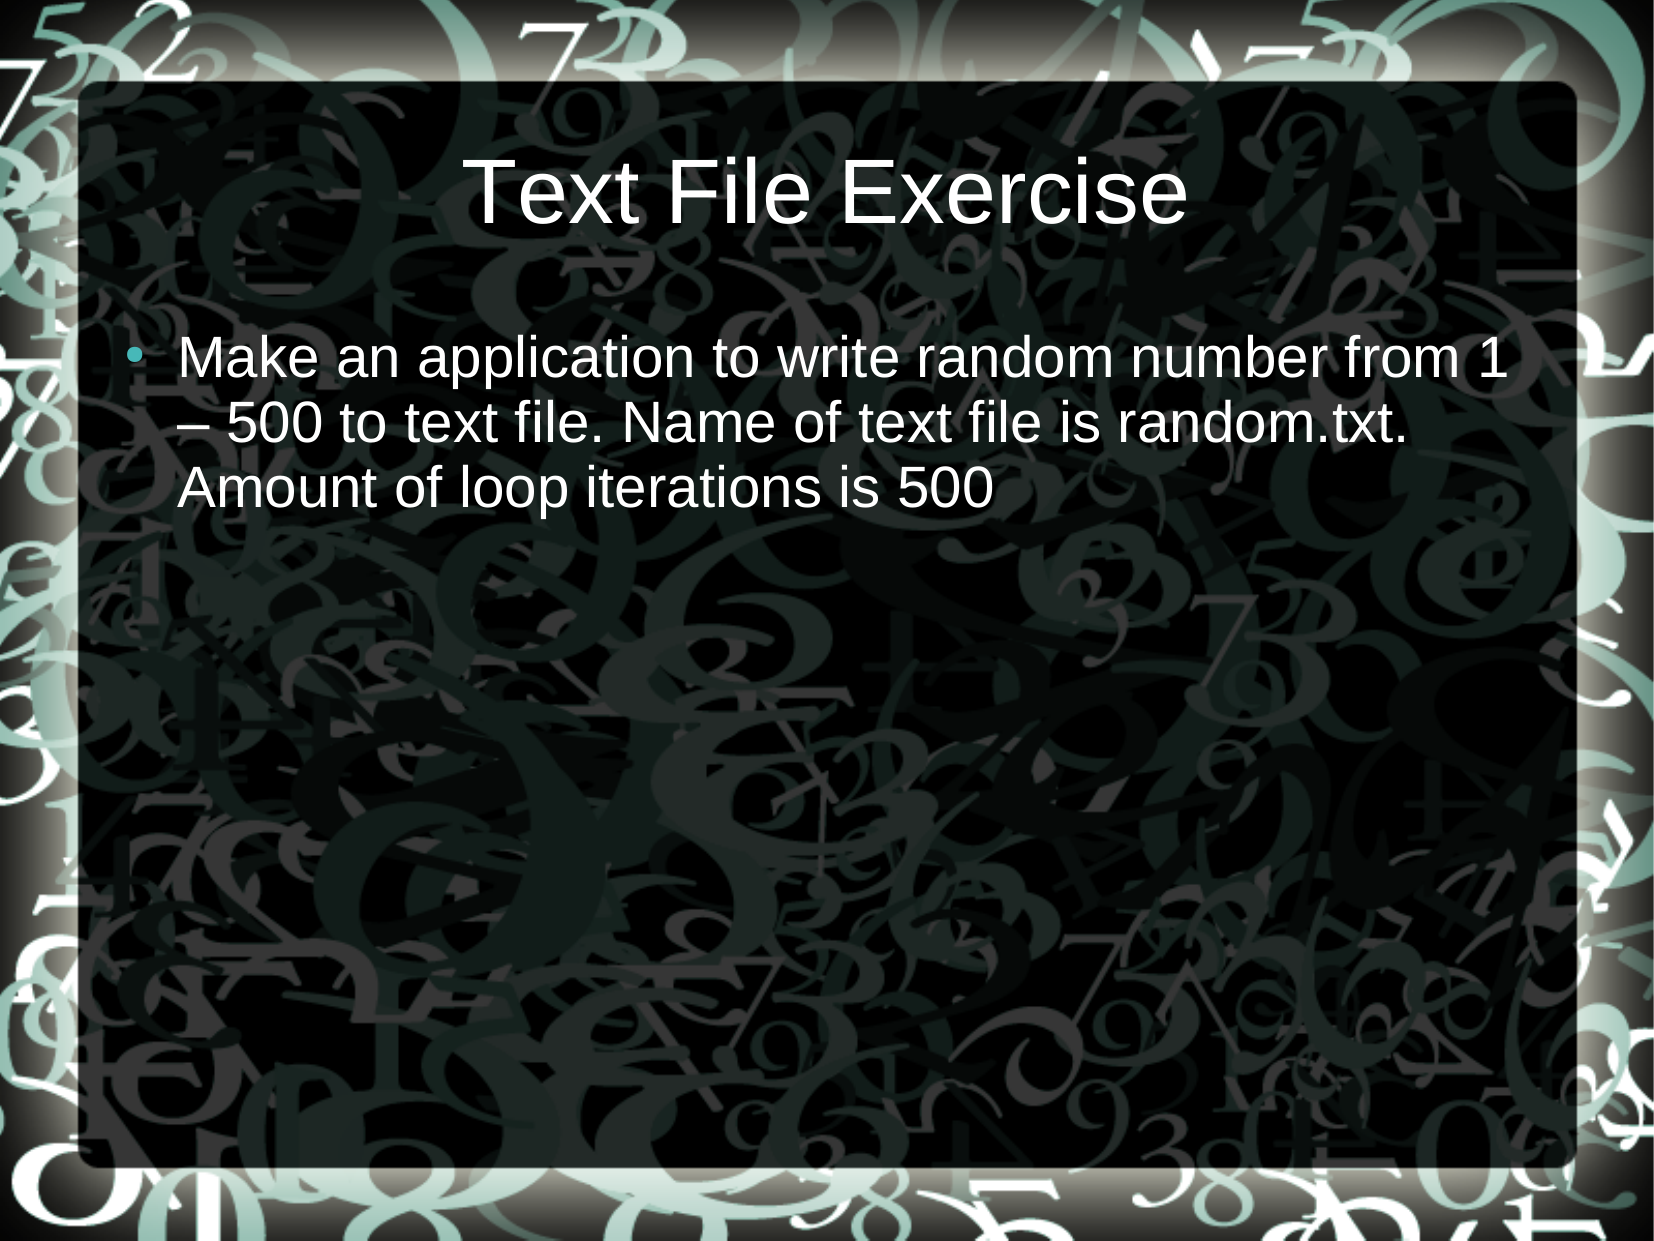

# Text File Exercise
Make an application to write random number from 1 – 500 to text file. Name of text file is random.txt. Amount of loop iterations is 500